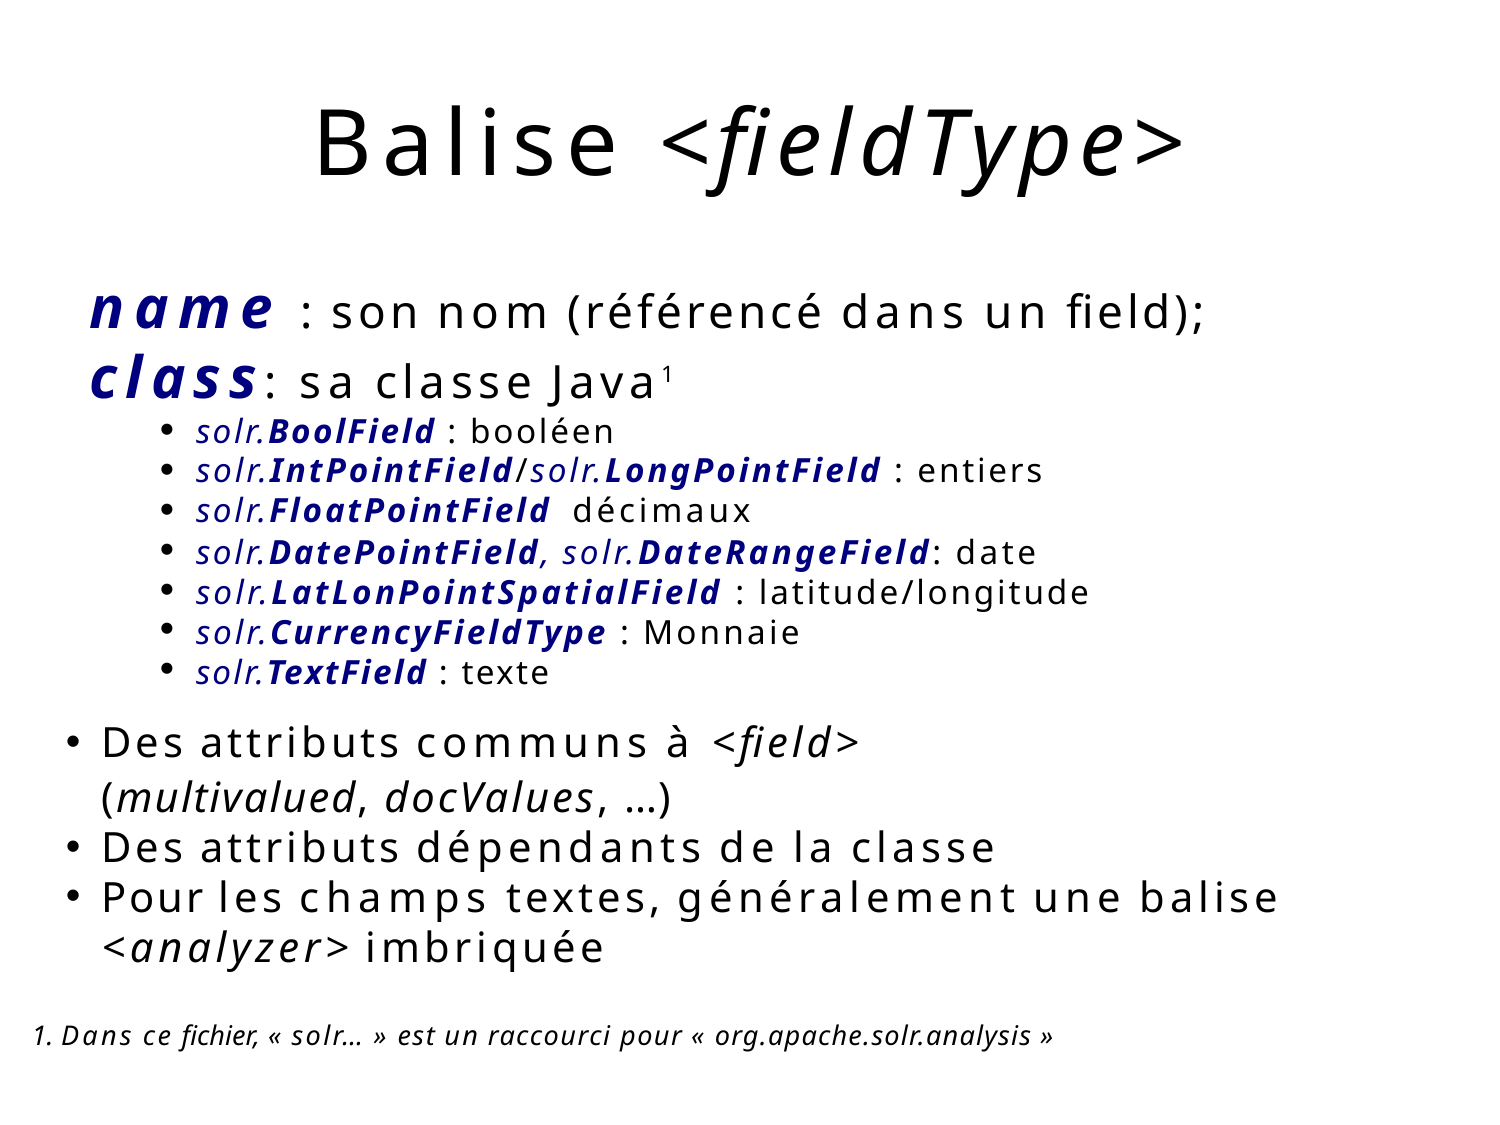

# Balise <fieldType>
name : son nom (référencé dans un field);
class: sa classe Java1
solr.BoolField : booléen solr.IntPointField/solr.LongPointField : entiers solr.FloatPointField	décimaux
solr.DatePointField, solr.DateRangeField: date solr.LatLonPointSpatialField : latitude/longitude solr.CurrencyFieldType : Monnaie
solr.TextField : texte
●
●
●
●
●
●
●
Des attributs communs à <field>
(multivalued, docValues, …)
Des attributs dépendants de la classe
Pour les champs textes, généralement une balise
<analyzer> imbriquée
1. Dans ce fichier, « solr… » est un raccourci pour « org.apache.solr.analysis »